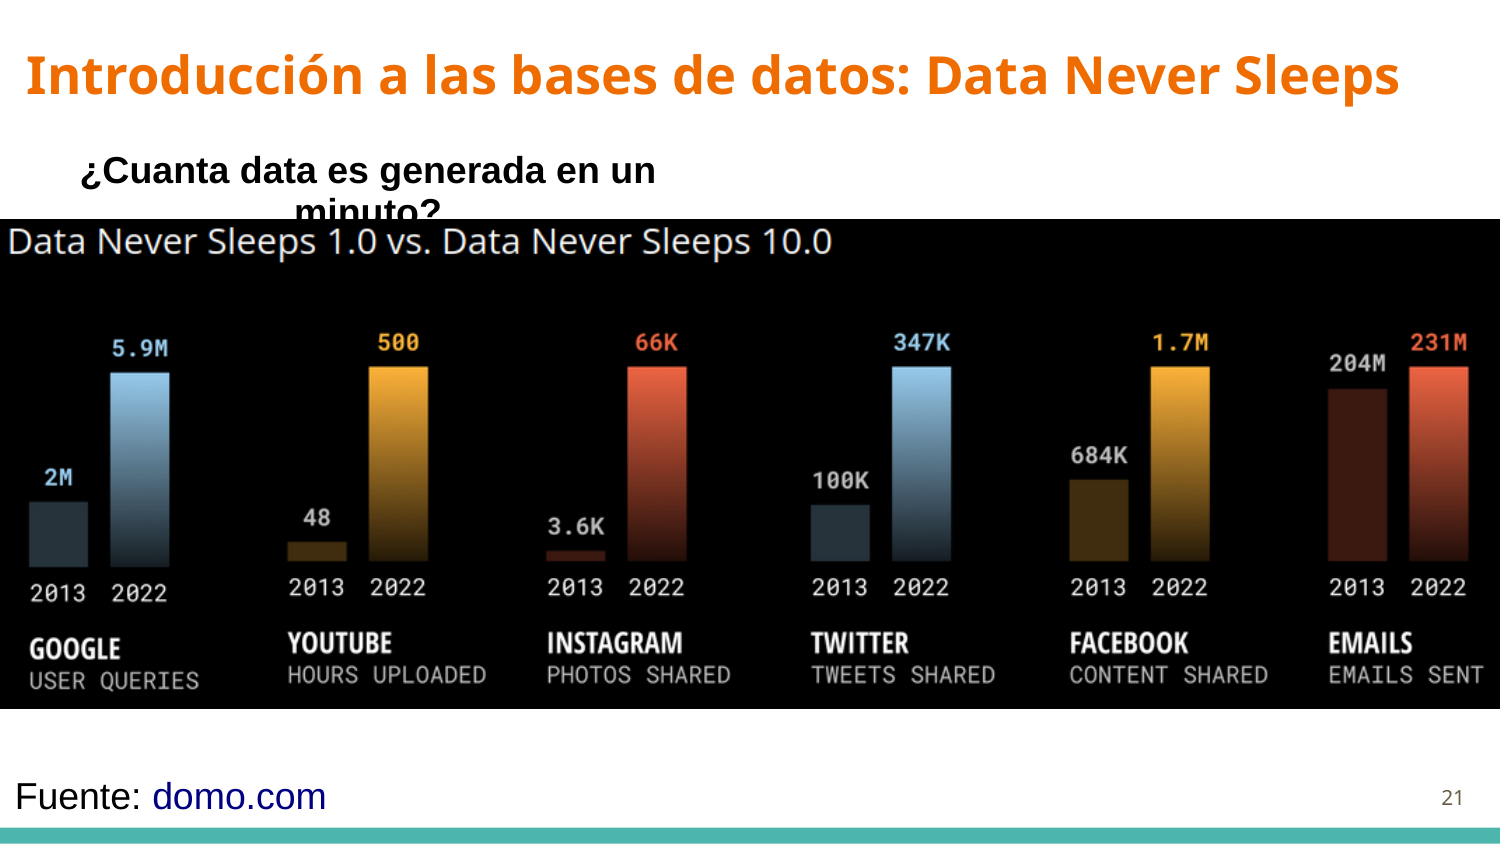

# Introducción a las bases de datos: Data Never Sleeps
¿Cuanta data es generada en un minuto?
Fuente: domo.com